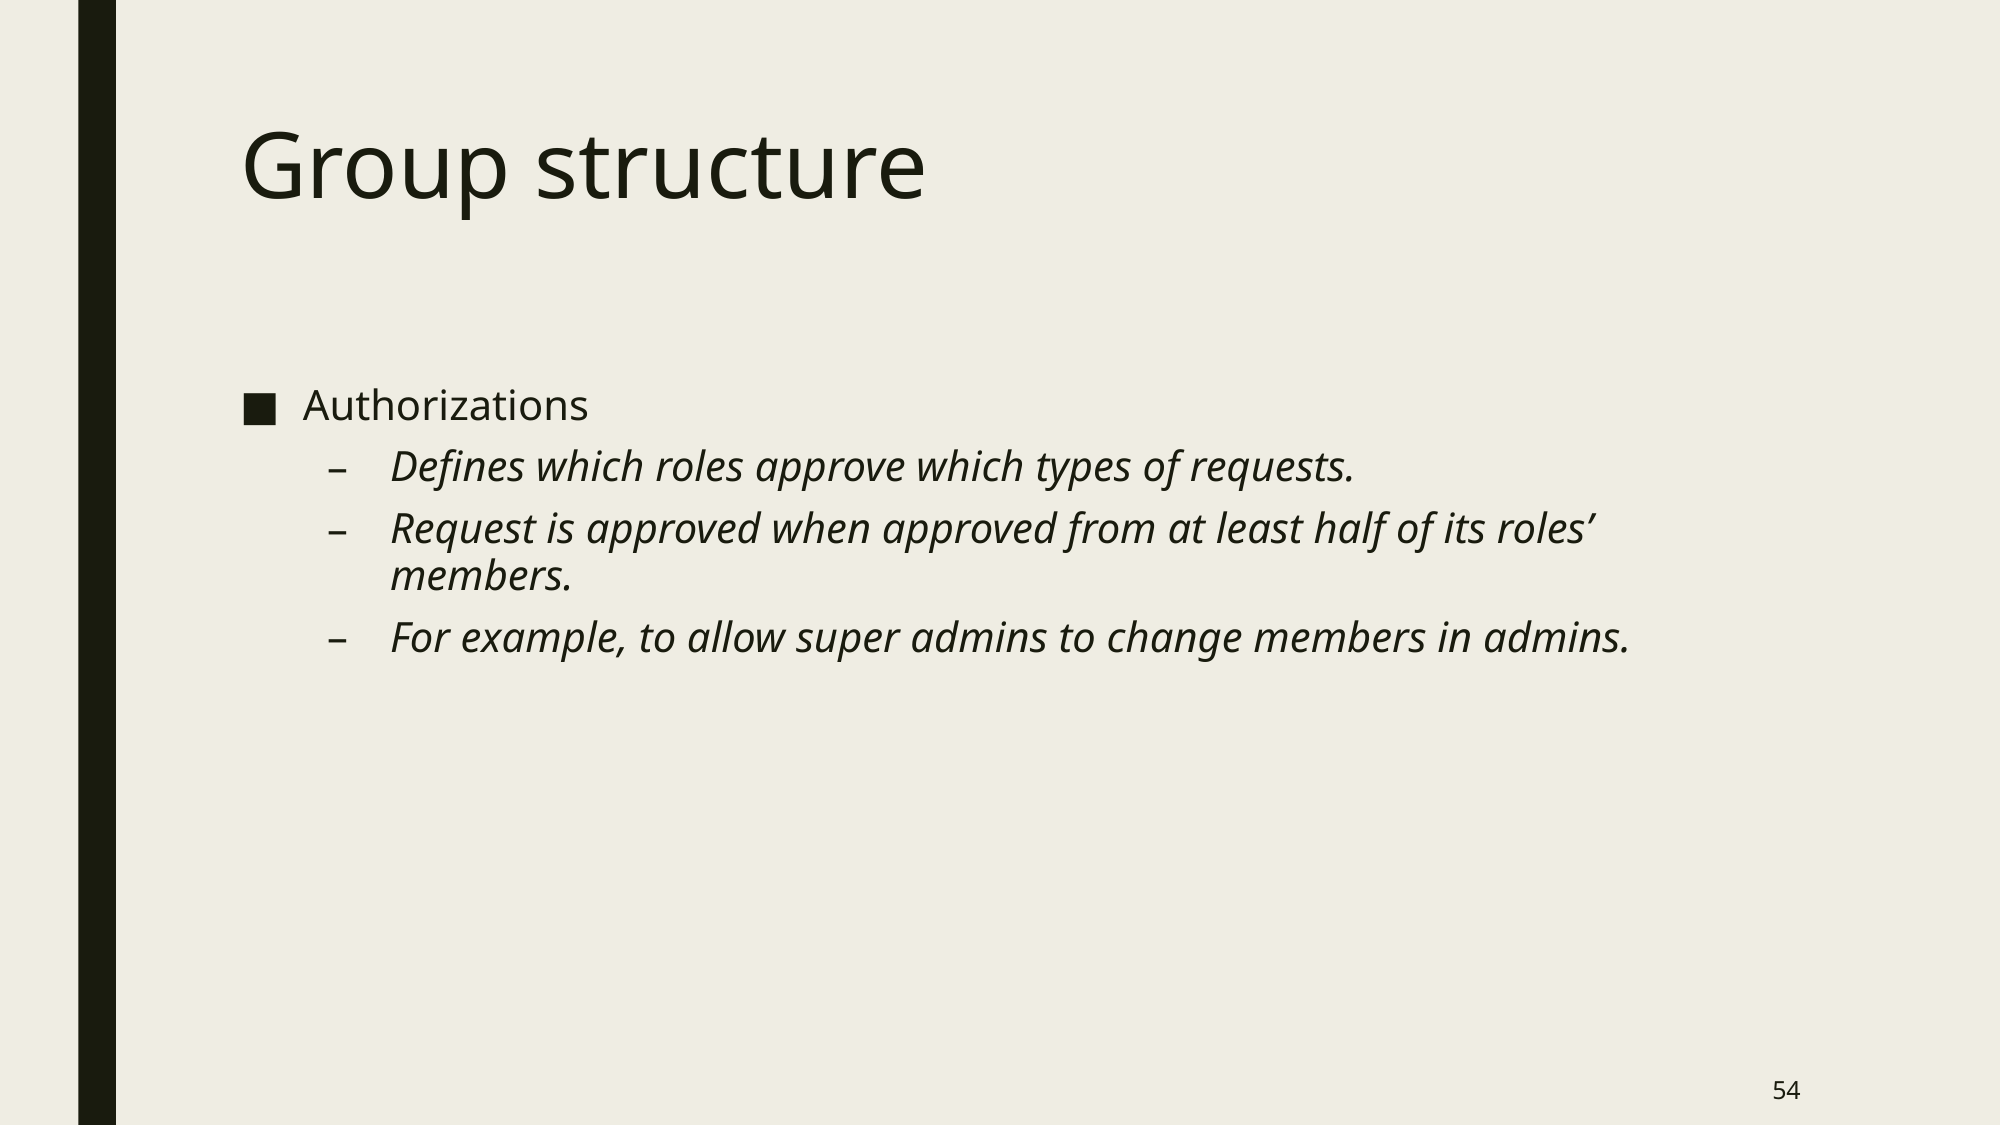

# Group structure
Authorizations
Defines which roles approve which types of requests.
Request is approved when approved from at least half of its roles’ members.
For example, to allow super admins to change members in admins.